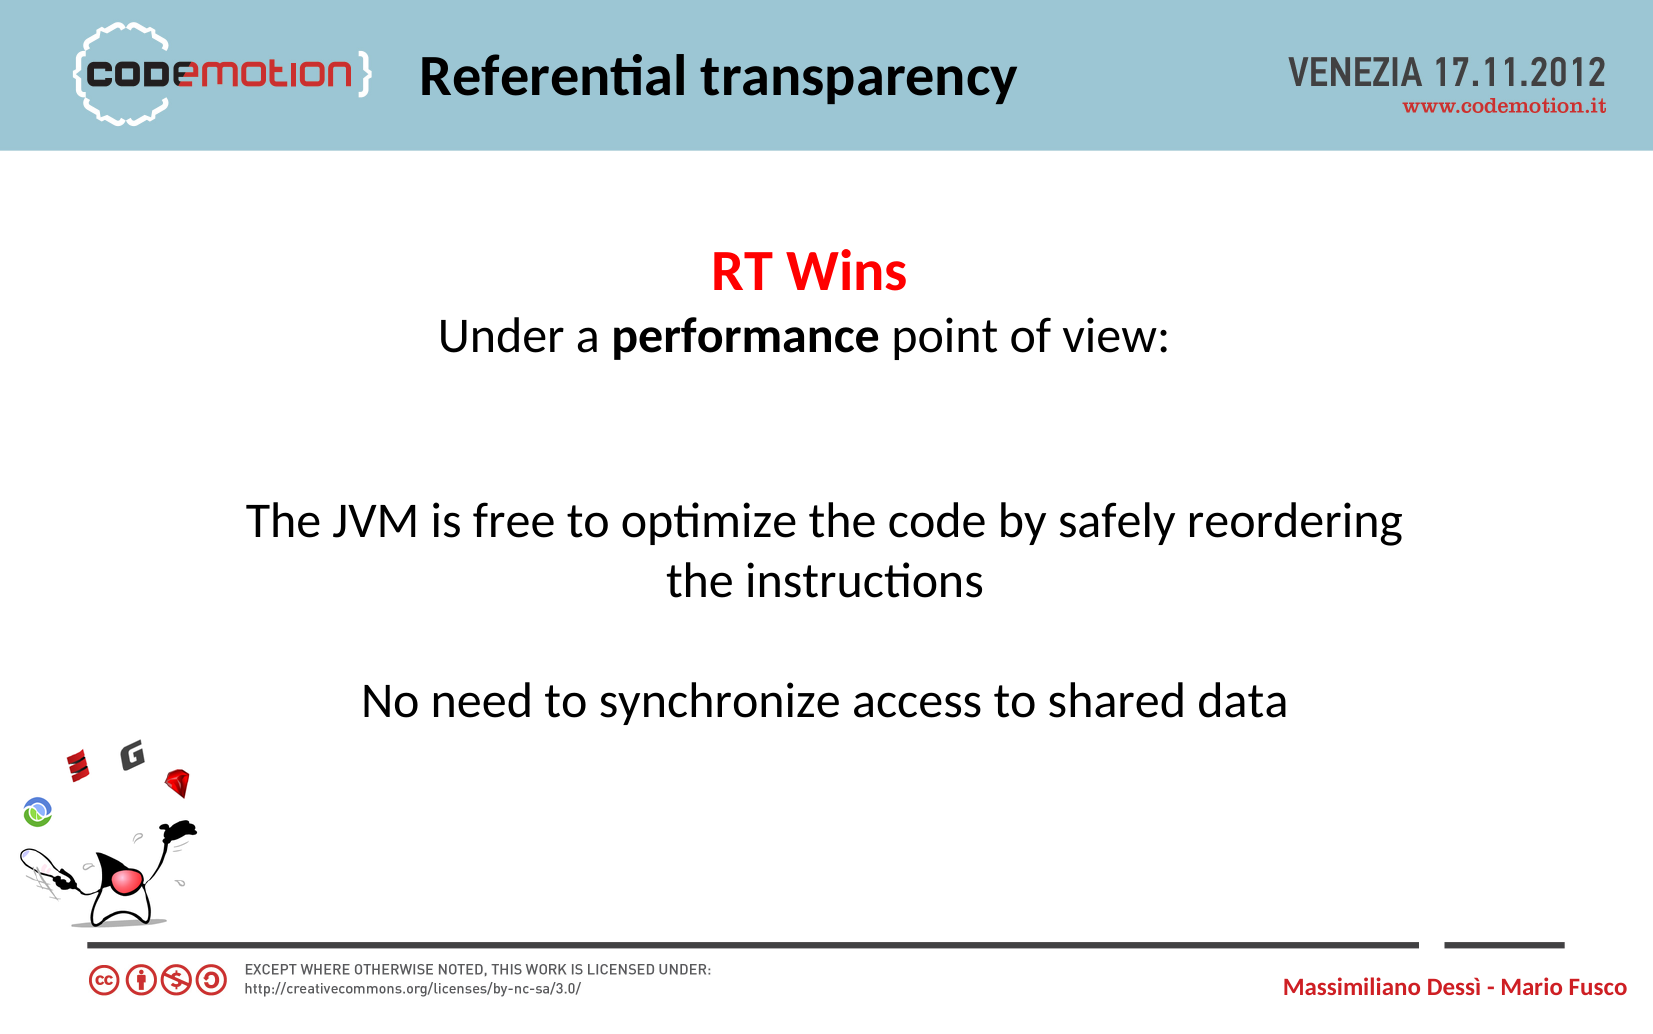

Referential transparency
RT Wins
Under a performance point of view:
The JVM is free to optimize the code by safely reordering the instructions
No need to synchronize access to shared data